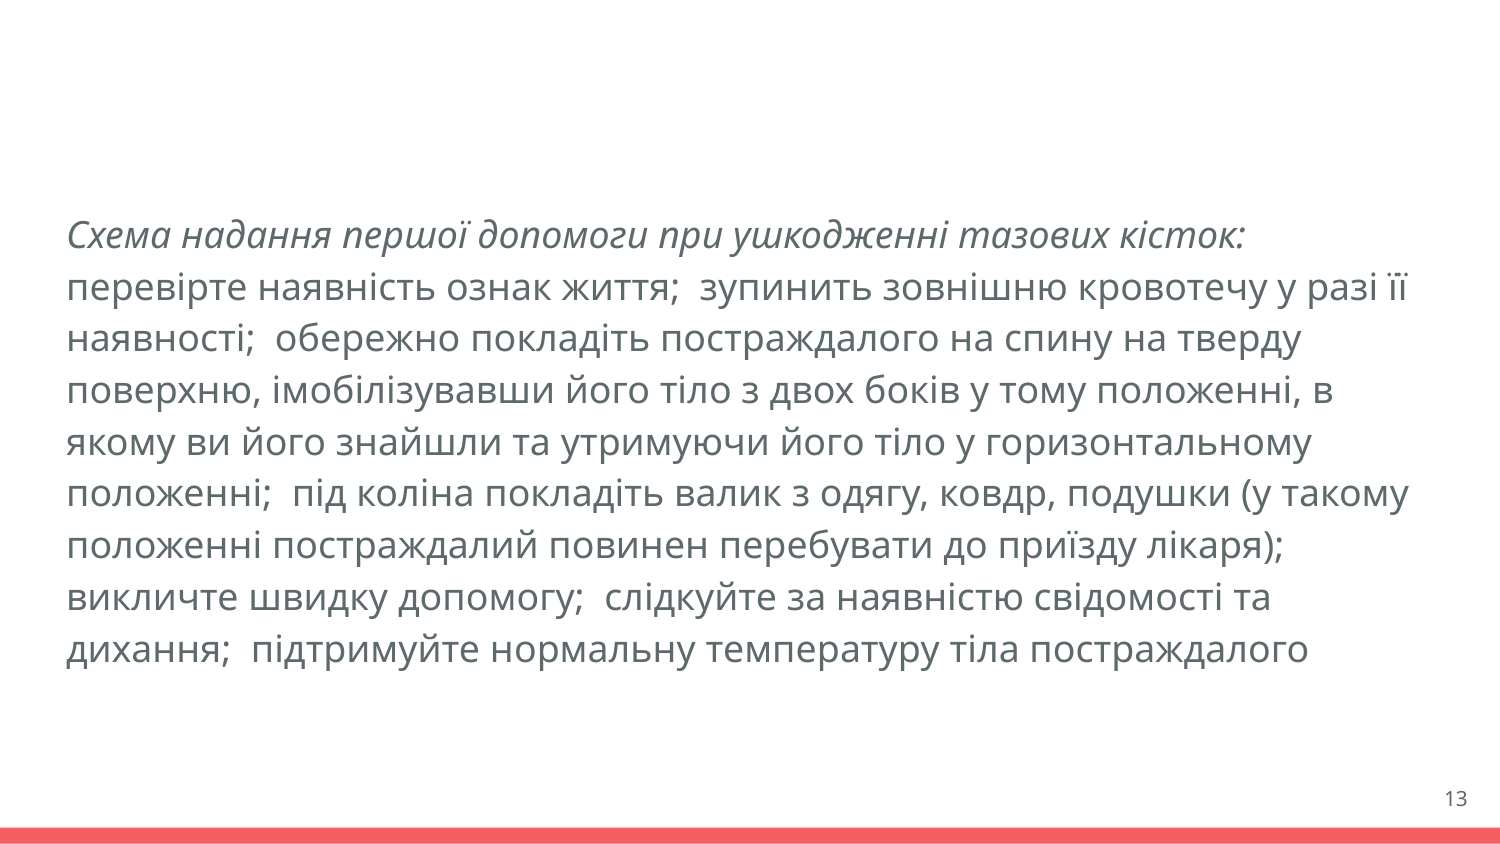

#
Схема надання першої допомоги при ушкодженні тазових кісток: перевірте наявність ознак життя; зупинить зовнішню кровотечу у разі її наявності; обережно покладіть постраждалого на спину на тверду поверхню, імобілізувавши його тіло з двох боків у тому положенні, в якому ви його знайшли та утримуючи його тіло у горизонтальному положенні; під коліна покладіть валик з одягу, ковдр, подушки (у такому положенні постраждалий повинен перебувати до приїзду лікаря); викличте швидку допомогу; слідкуйте за наявністю свідомості та дихання; підтримуйте нормальну температуру тіла постраждалого